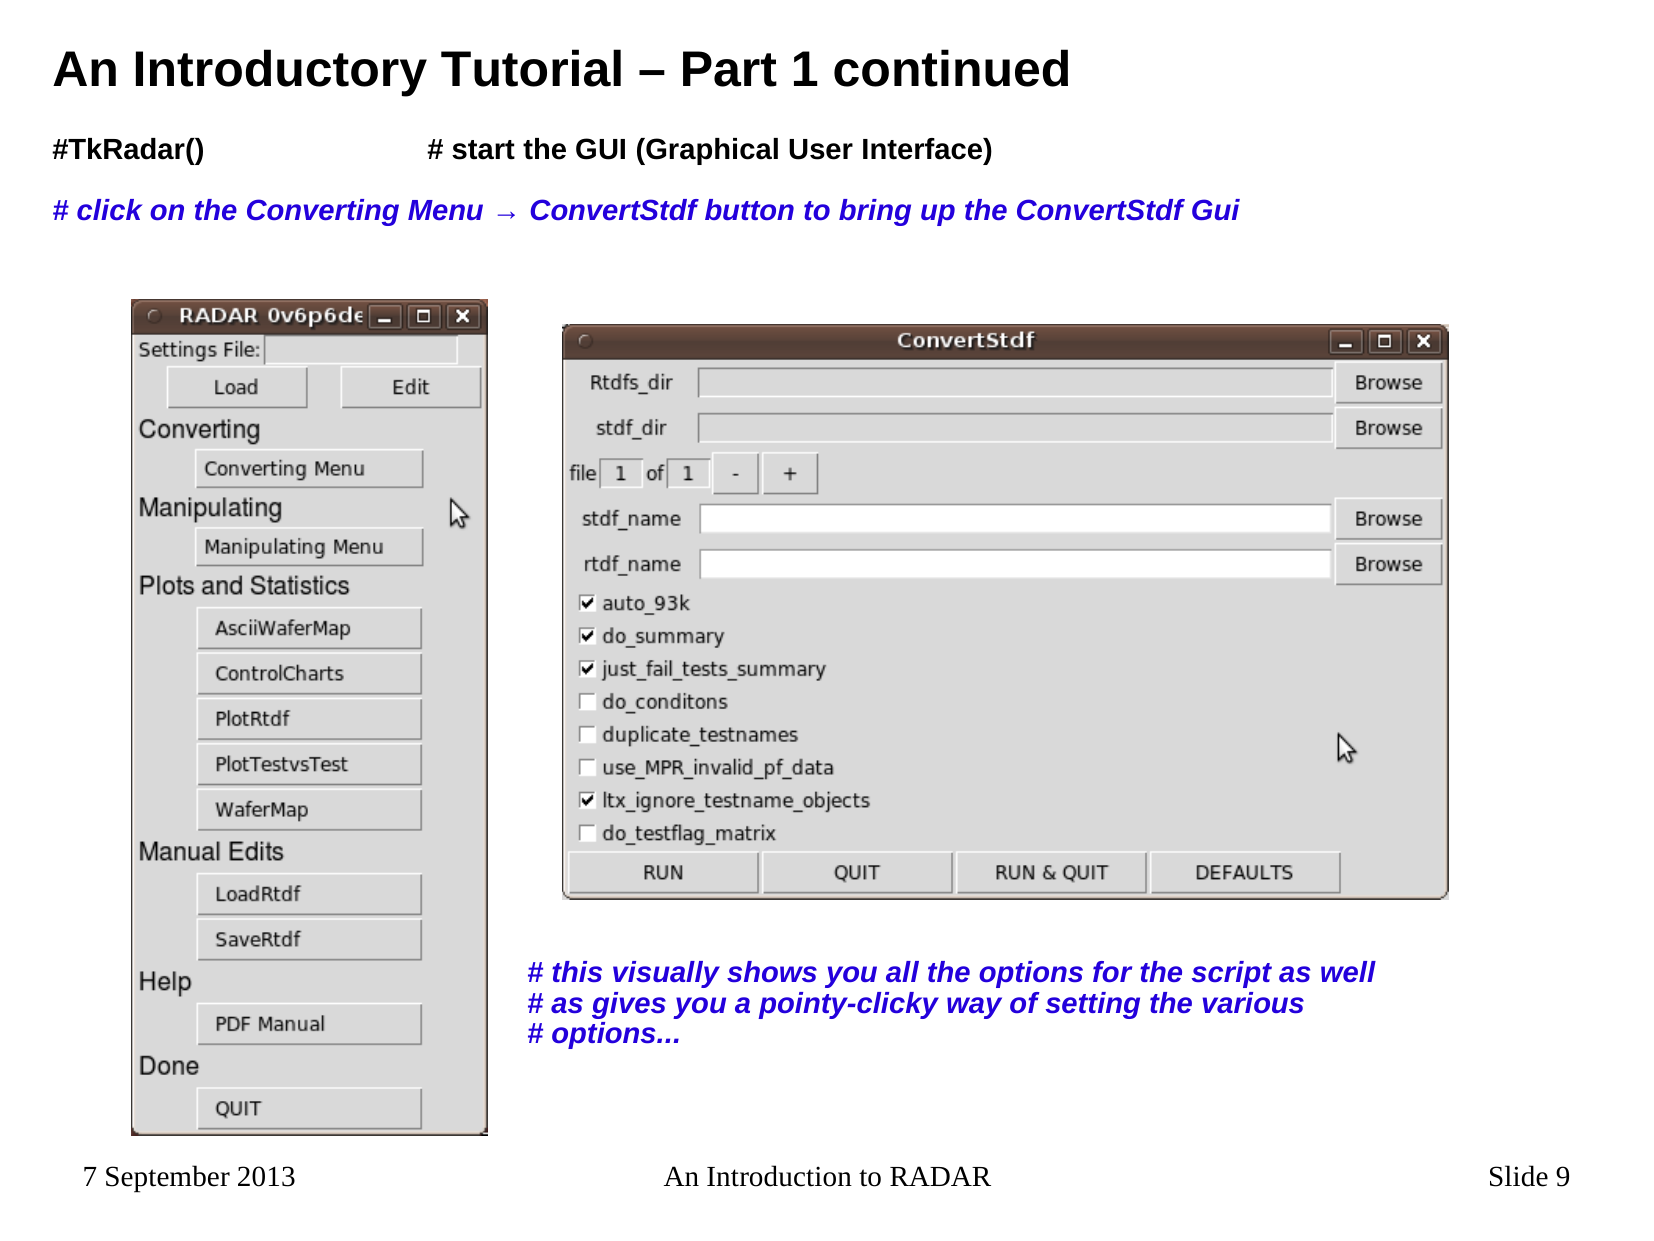

An Introductory Tutorial – Part 1 continued
#TkRadar()			# start the GUI (Graphical User Interface)
# click on the Converting Menu → ConvertStdf button to bring up the ConvertStdf Gui
				# this visually shows you all the options for the script as well
				# as gives you a pointy-clicky way of setting the various
				# options...
9